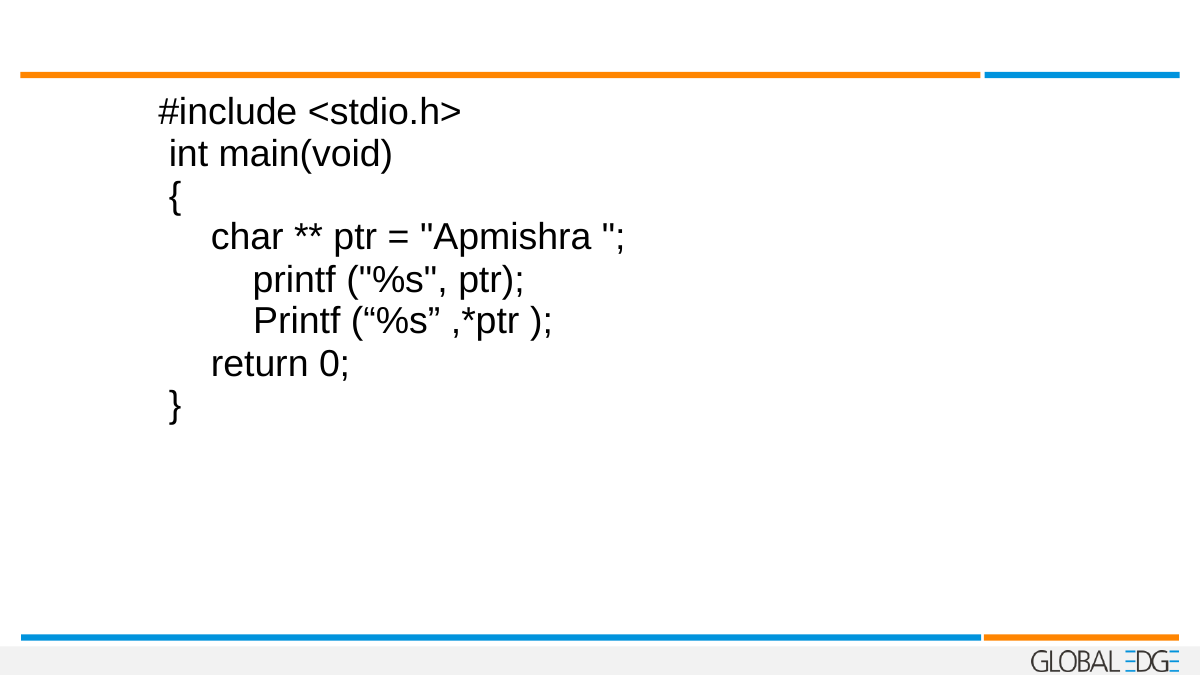

#
 #include <stdio.h>
 int main(void)
 {
 char ** ptr = "Apmishra ";
 printf ("%s", ptr);
	 Printf (“%s” ,*ptr );
 return 0;
 }